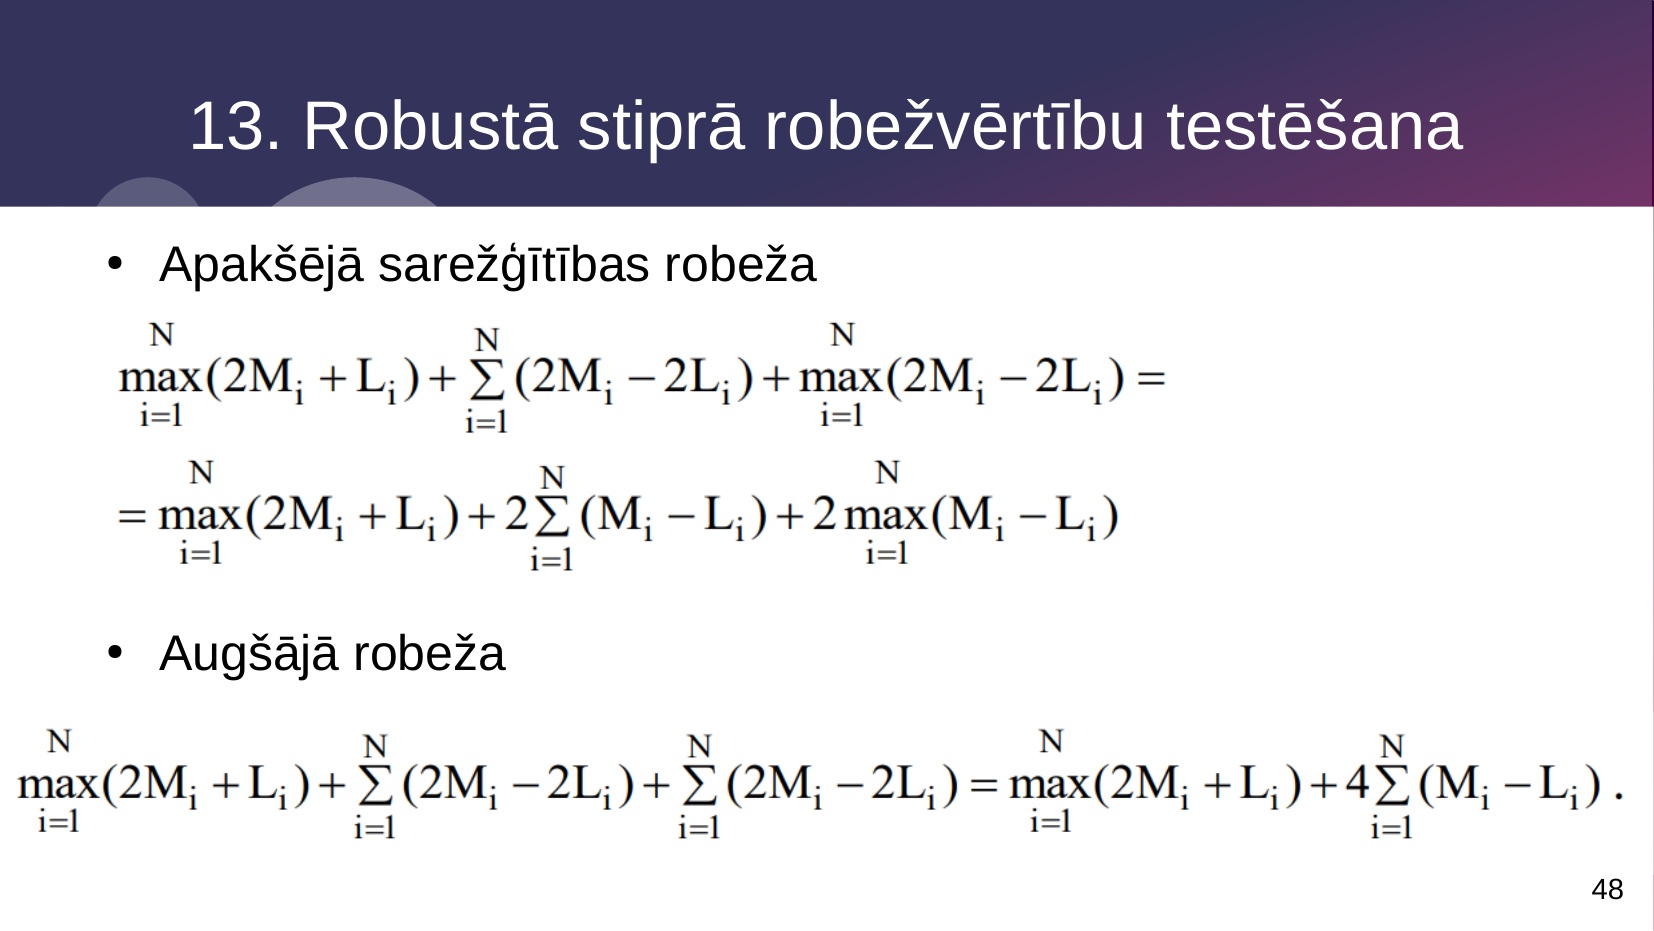

# 13. Robustā stiprā robežvērtību testēšana
Apakšējā sarežģītības robeža
Augšājā robeža